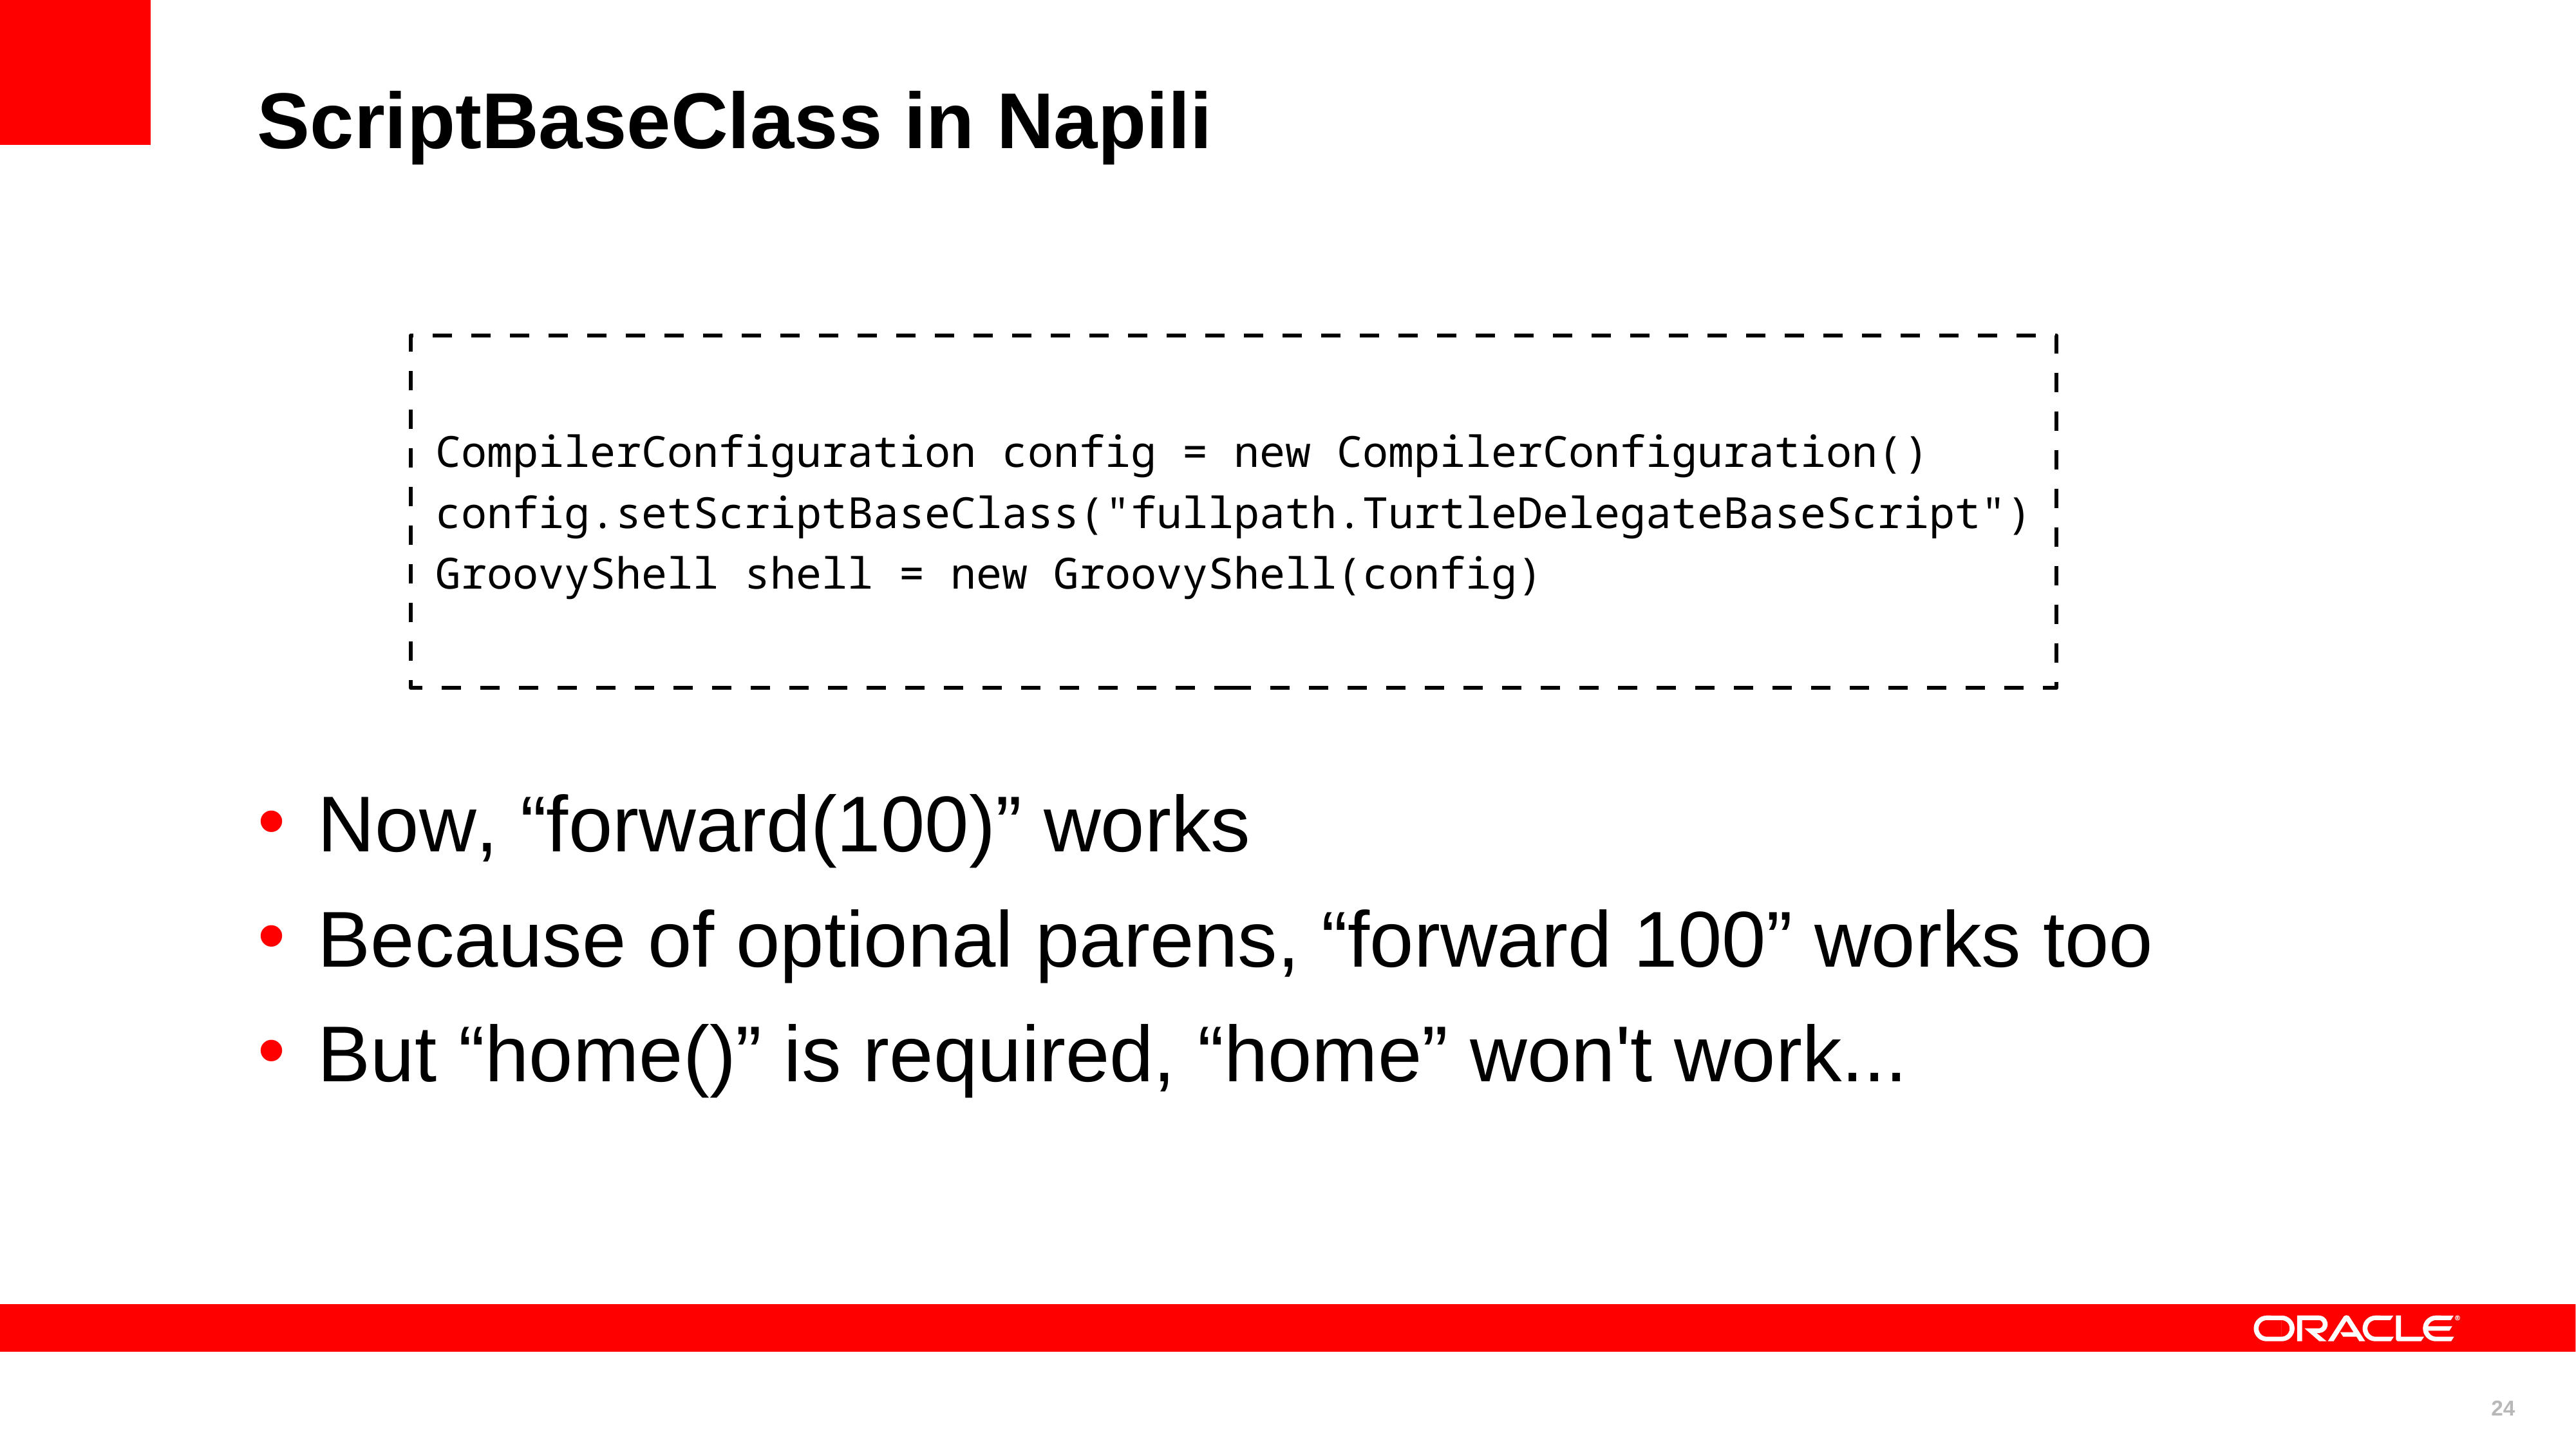

# ScriptBaseClass in Napili
CompilerConfiguration config = new CompilerConfiguration()
config.setScriptBaseClass("fullpath.TurtleDelegateBaseScript")
GroovyShell shell = new GroovyShell(config)
Now, “forward(100)” works
Because of optional parens, “forward 100” works too
But “home()” is required, “home” won't work...